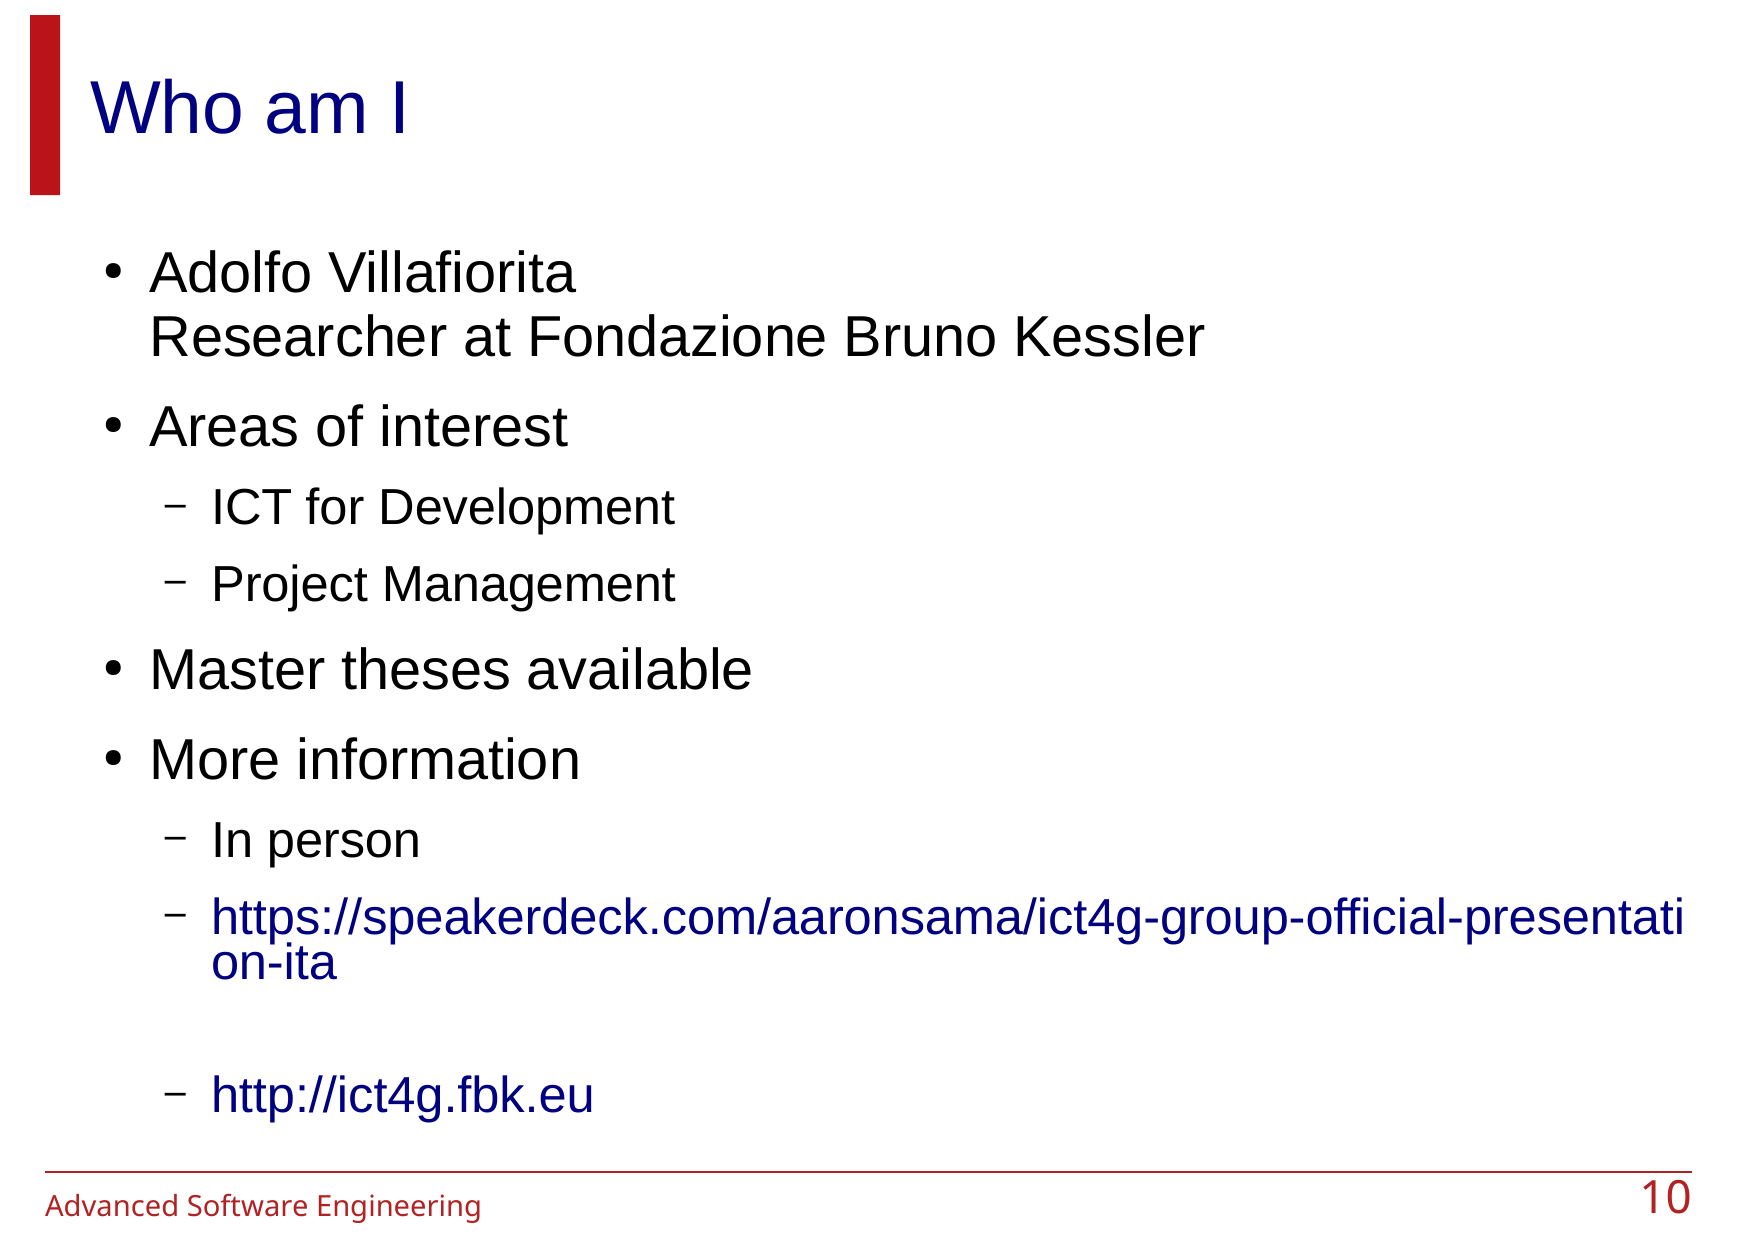

Who am I
# Adolfo Villafiorita Researcher at Fondazione Bruno Kessler
Areas of interest
ICT for Development
Project Management
Master theses available
More information
In person
https://speakerdeck.com/aaronsama/ict4g-group-official-presentation-ita
http://ict4g.fbk.eu
10
Advanced Software Engineering